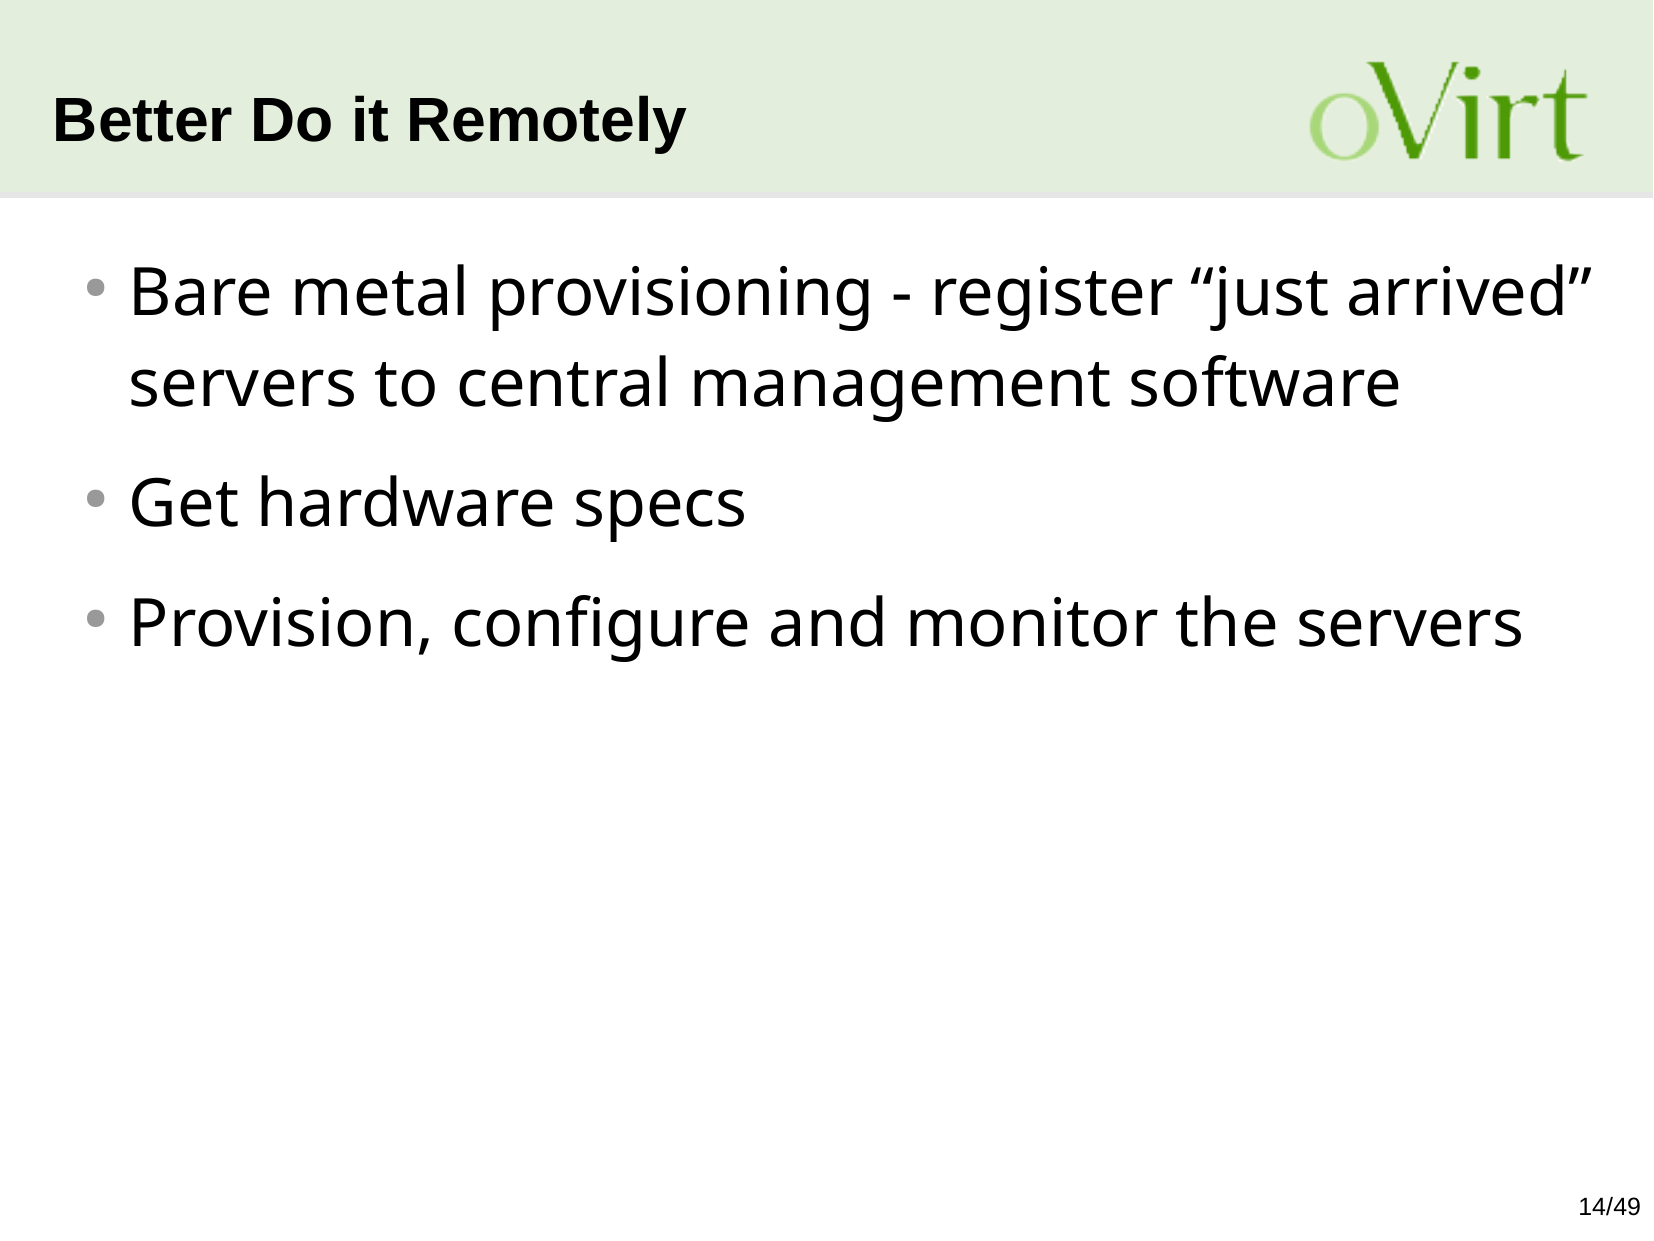

# Better Do it Remotely
Bare metal provisioning - register “just arrived” servers to central management software
Get hardware specs
Provision, configure and monitor the servers